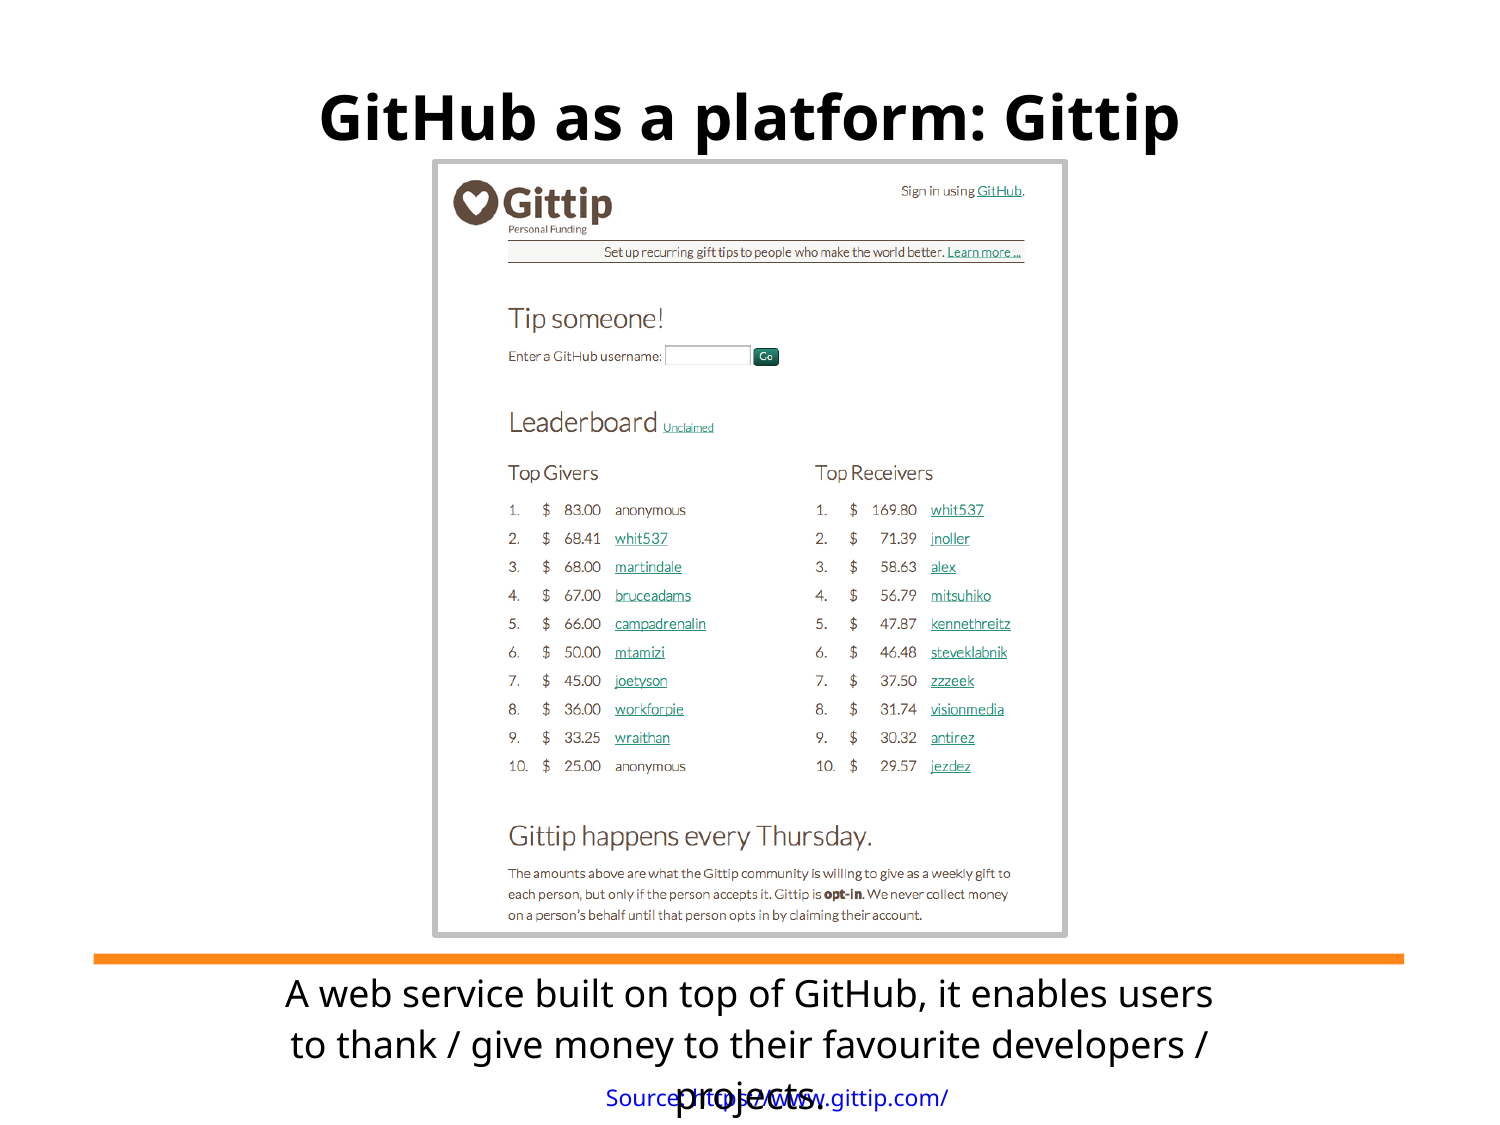

# GitHub as a platform: Gittip
A web service built on top of GitHub, it enables users to thank / give money to their favourite developers / projects.
Source: https://www.gittip.com/